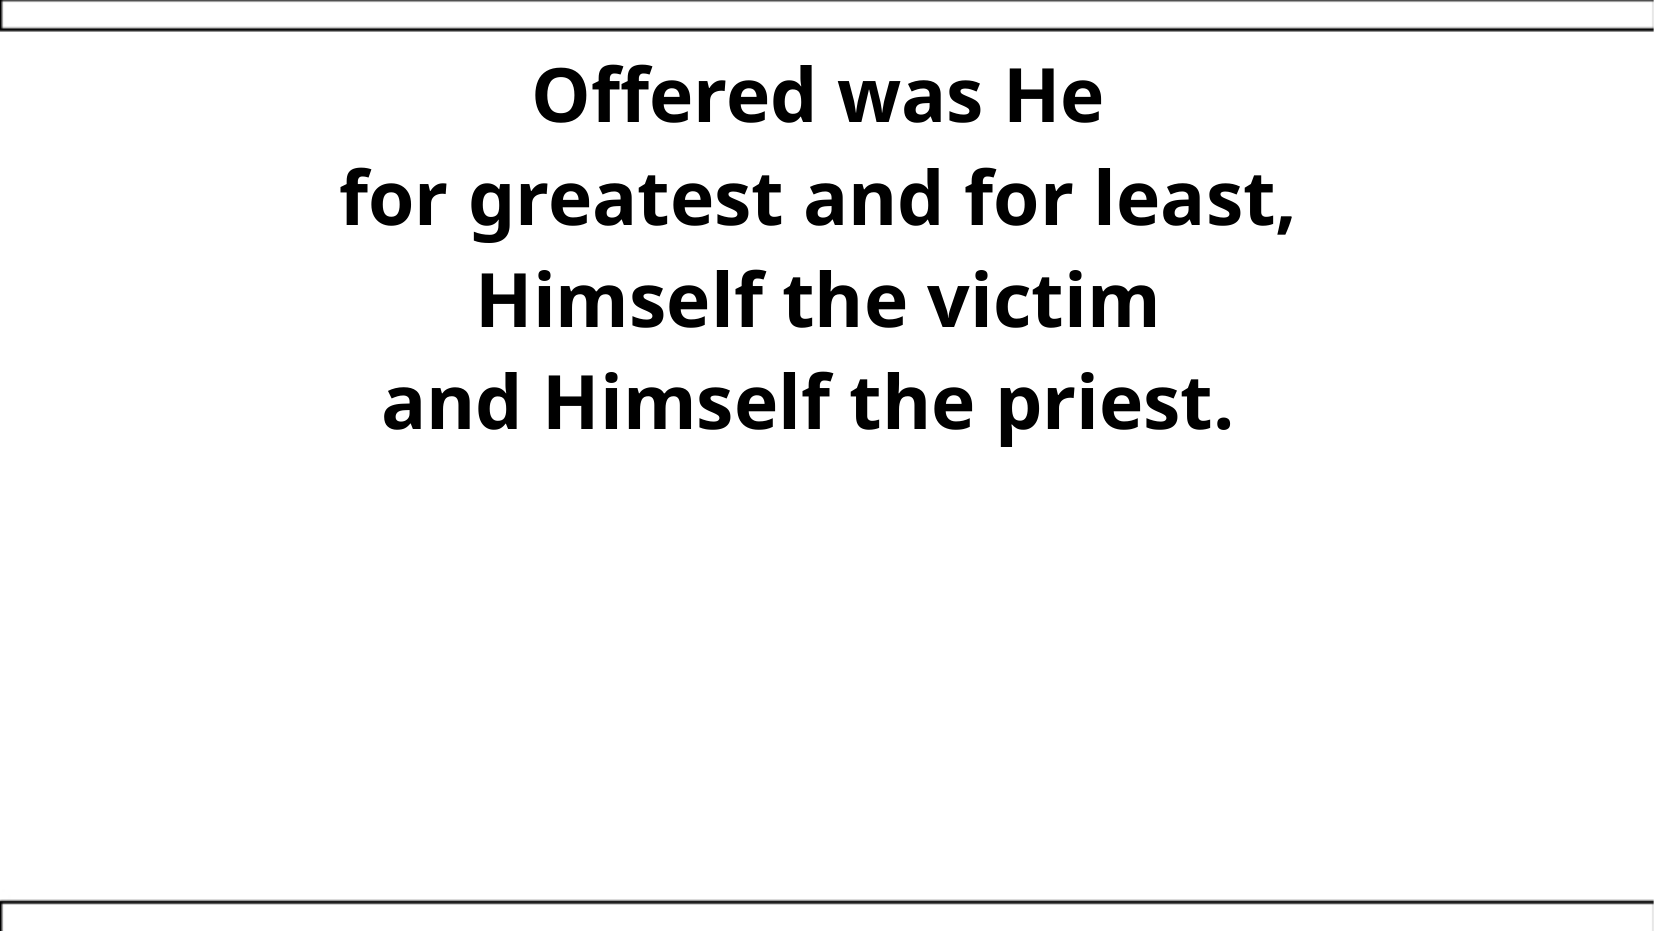

Offered was He
for greatest and for least,
Himself the victim
and Himself the priest.